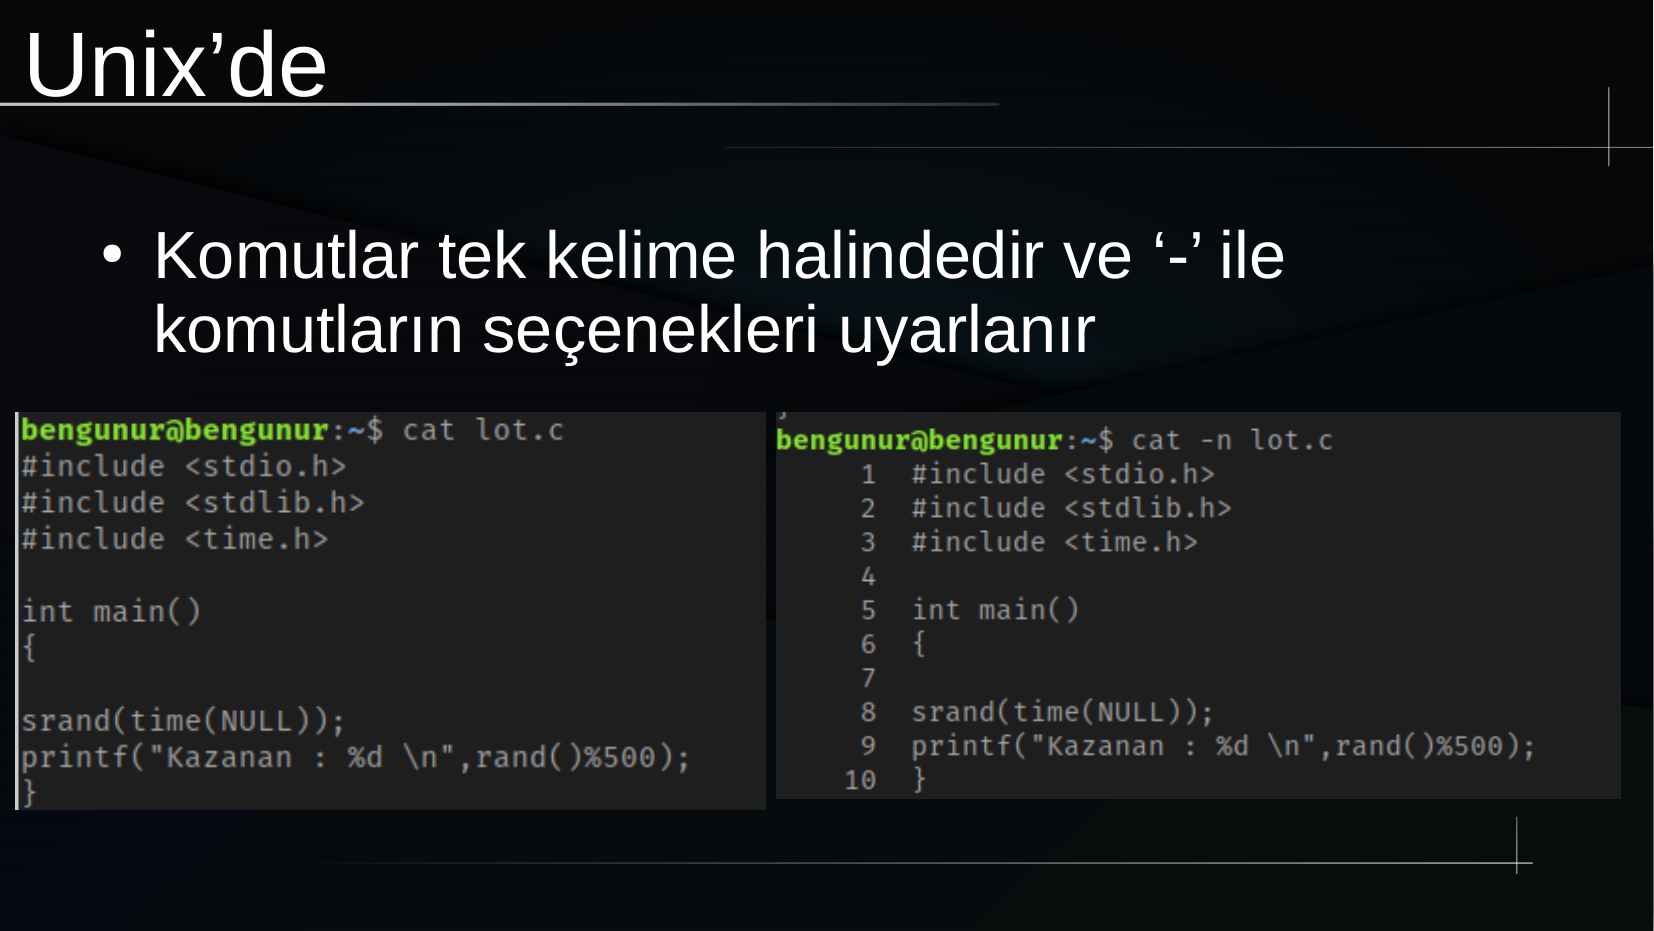

# Unix’de
Komutlar tek kelime halindedir ve ‘-’ ile komutların seçenekleri uyarlanır